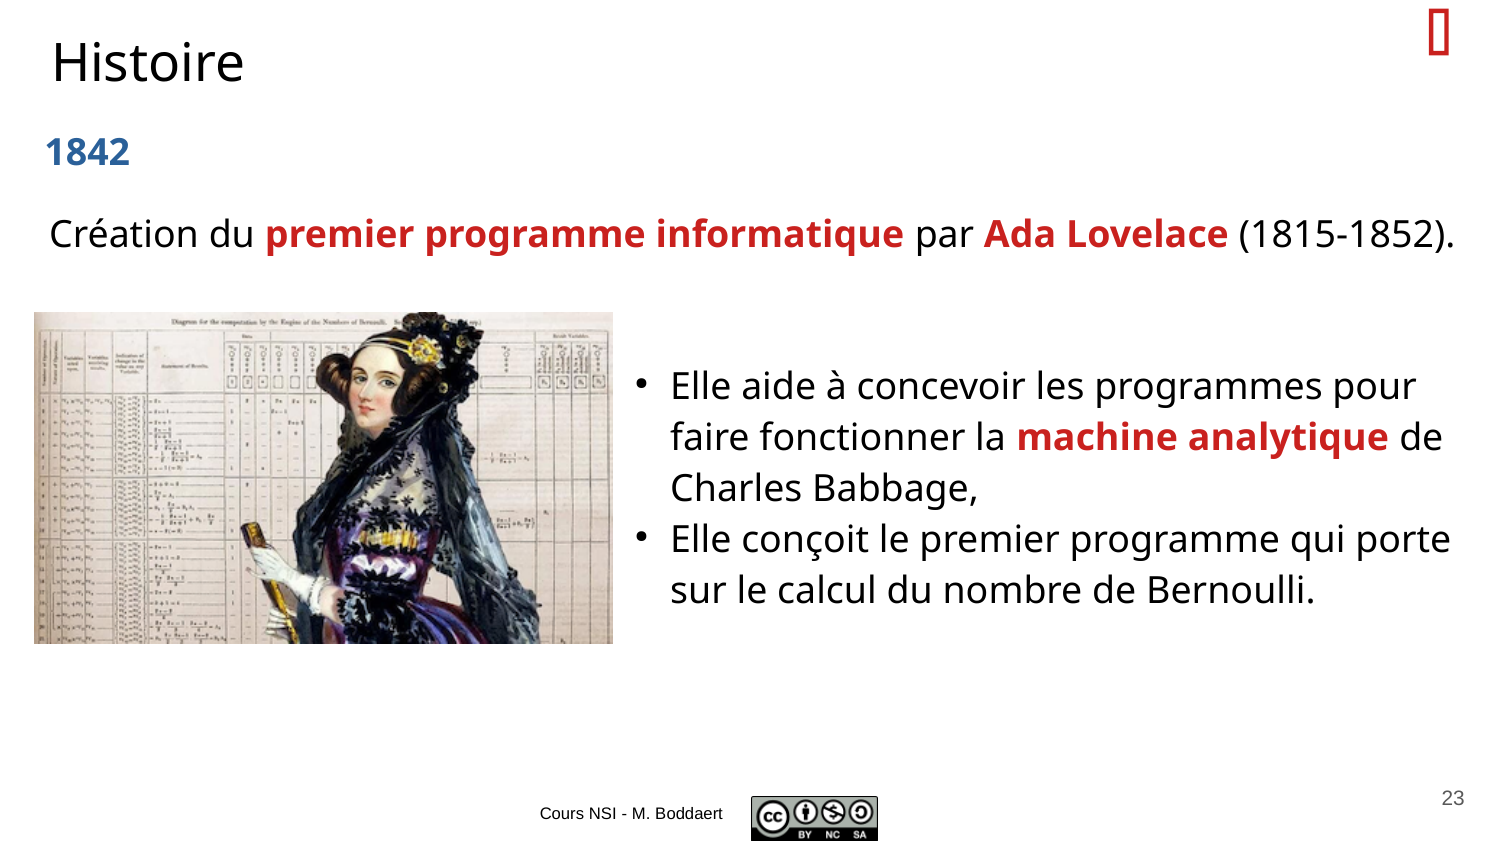


# Histoire
1842
Création du premier programme informatique par Ada Lovelace (1815-1852).
Elle aide à concevoir les programmes pour faire fonctionner la machine analytique de Charles Babbage,
Elle conçoit le premier programme qui porte sur le calcul du nombre de Bernoulli.